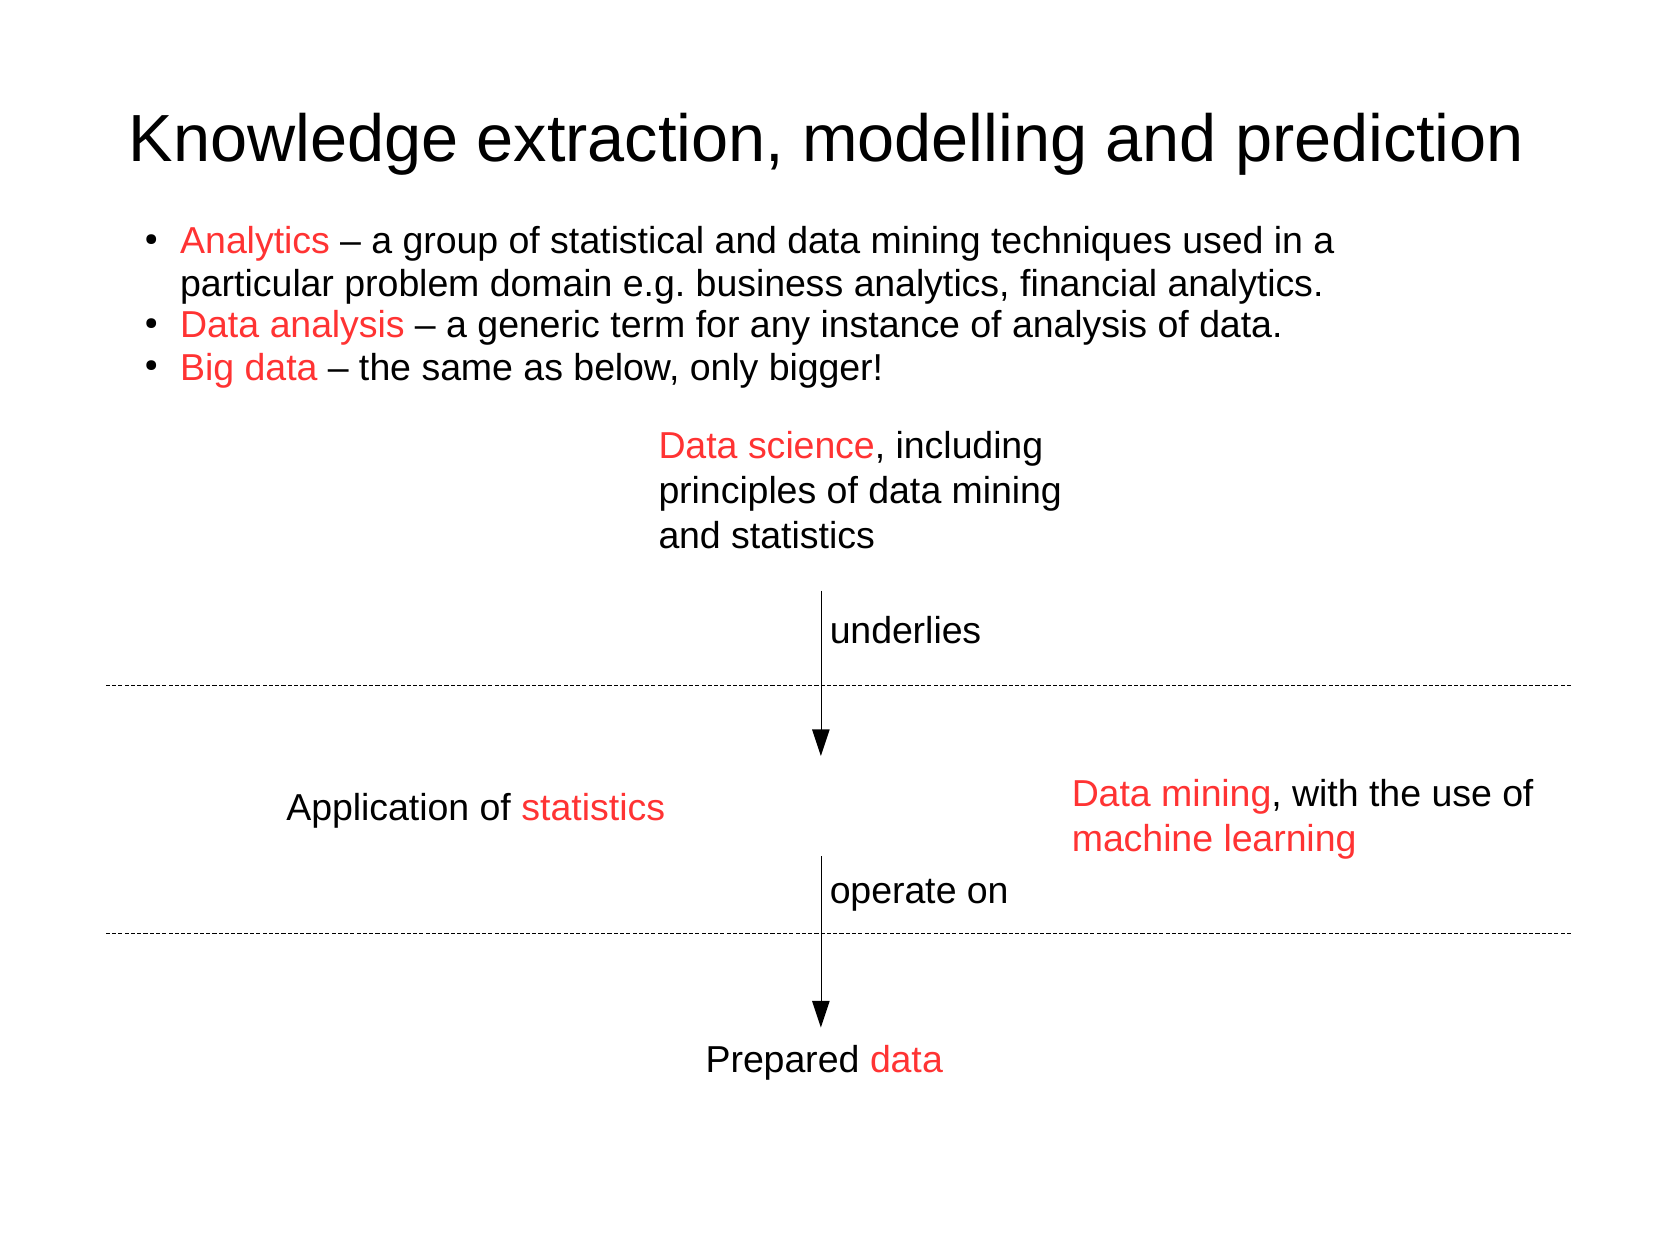

Knowledge extraction, modelling and prediction
Analytics – a group of statistical and data mining techniques used in a particular problem domain e.g. business analytics, financial analytics.
Data analysis – a generic term for any instance of analysis of data.
Big data – the same as below, only bigger!
Data science, including principles of data mining and statistics
underlies
Data mining, with the use of machine learning
Application of statistics
operate on
Prepared data